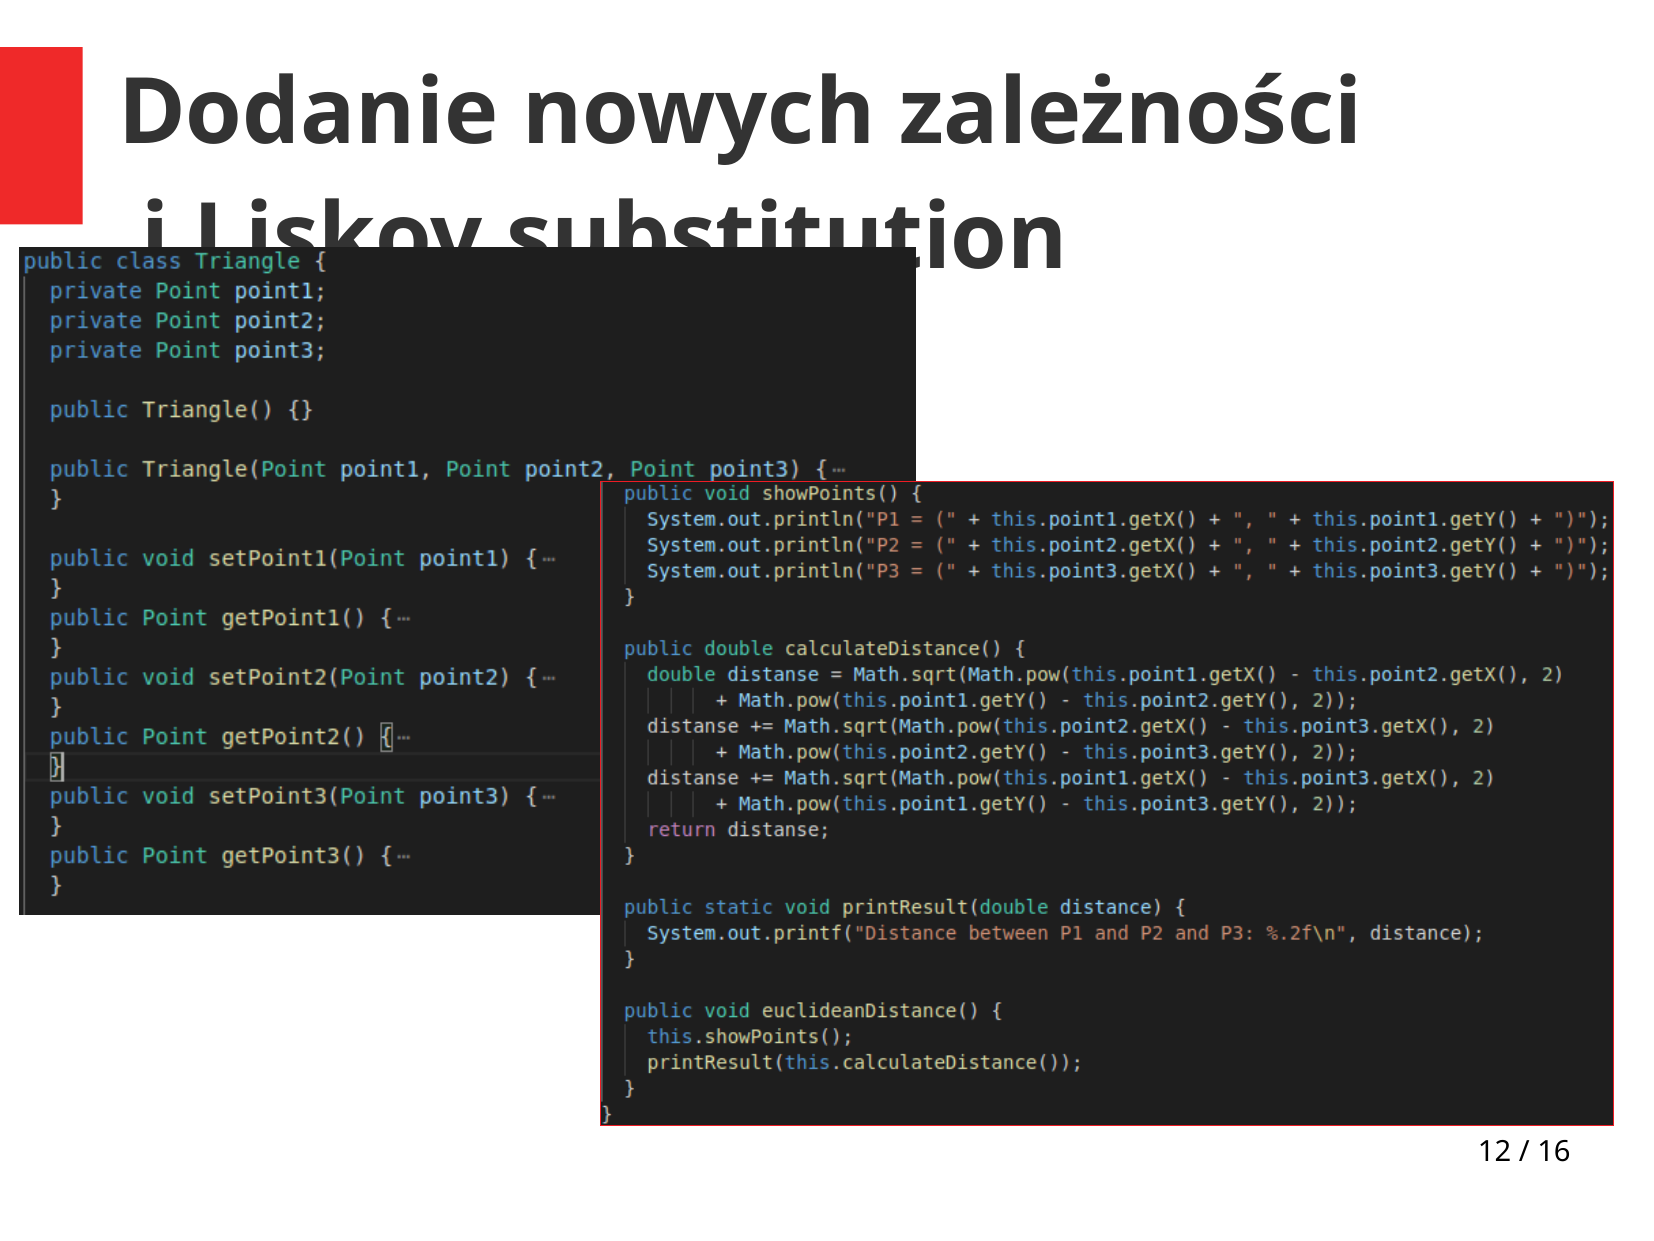

# Dodanie nowych zależności i Liskov substitution
12